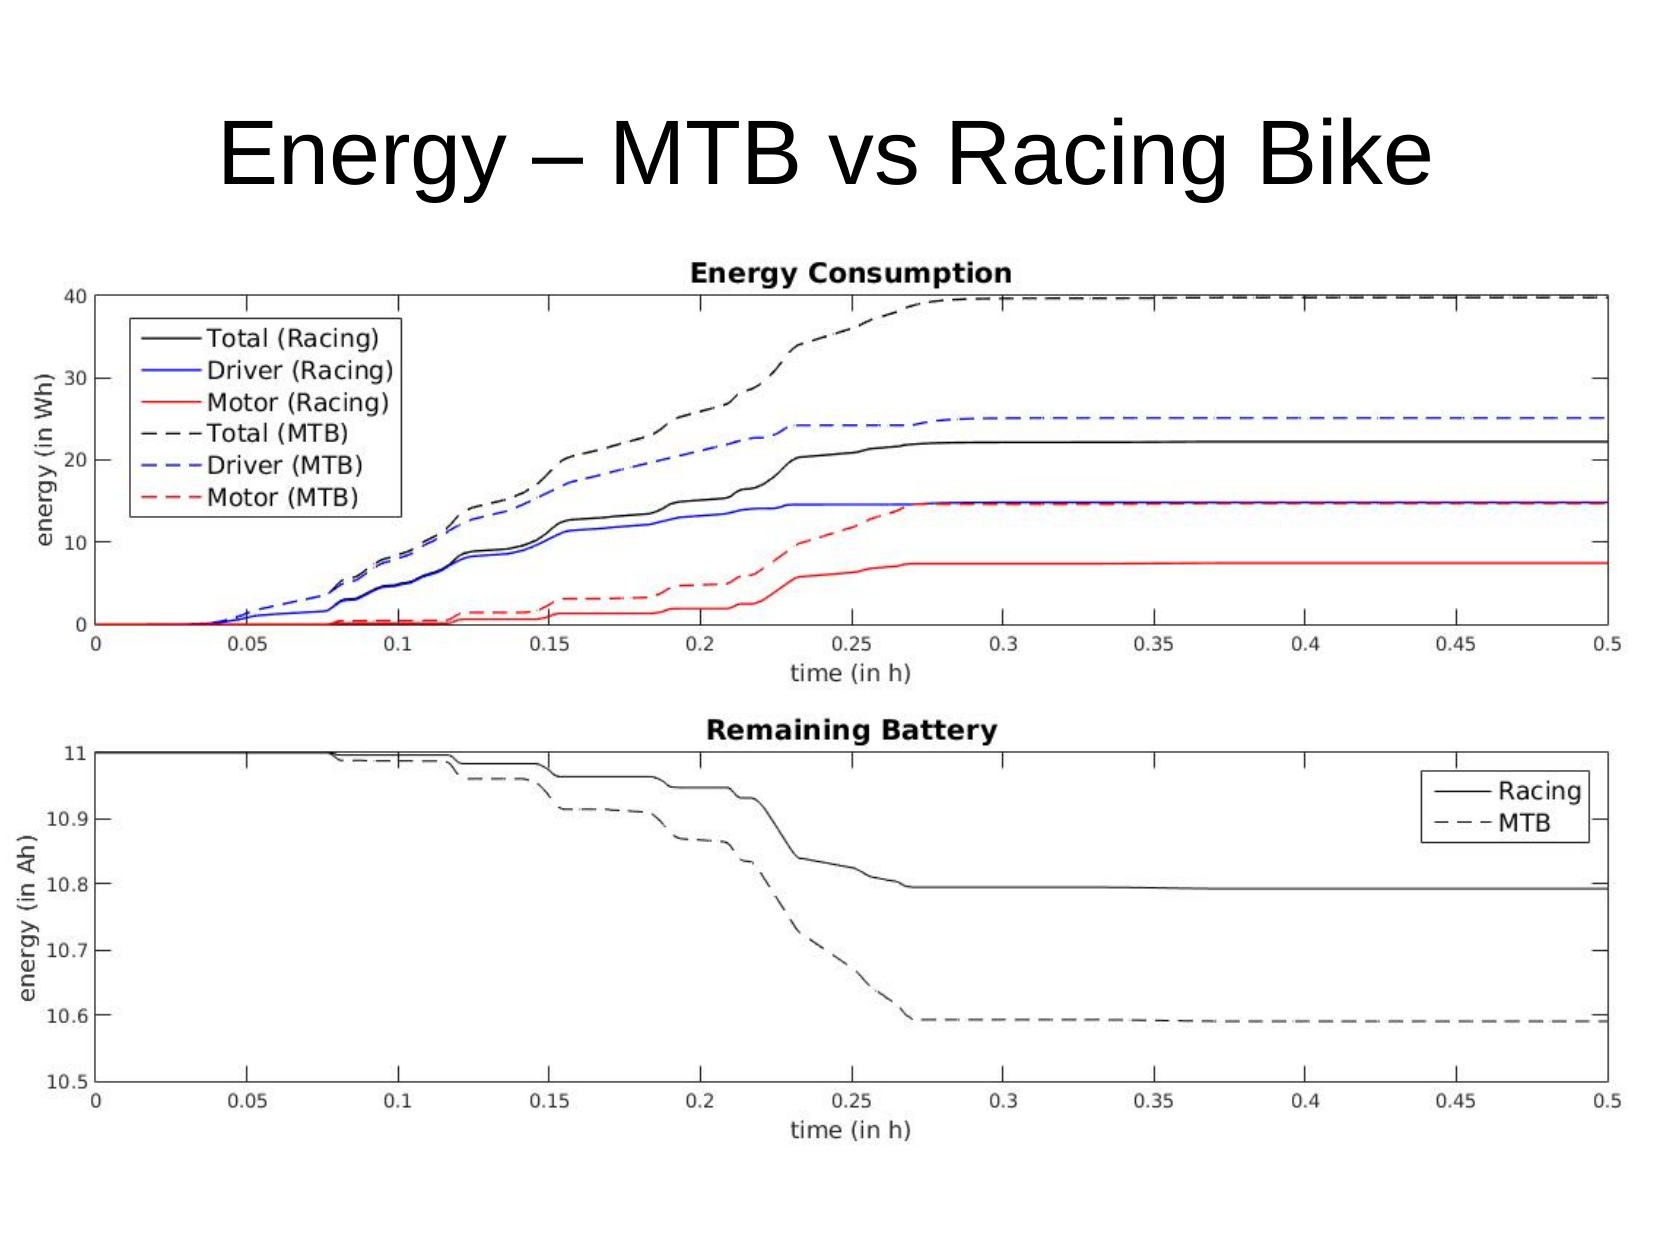

# Energy – MTB vs Racing Bike